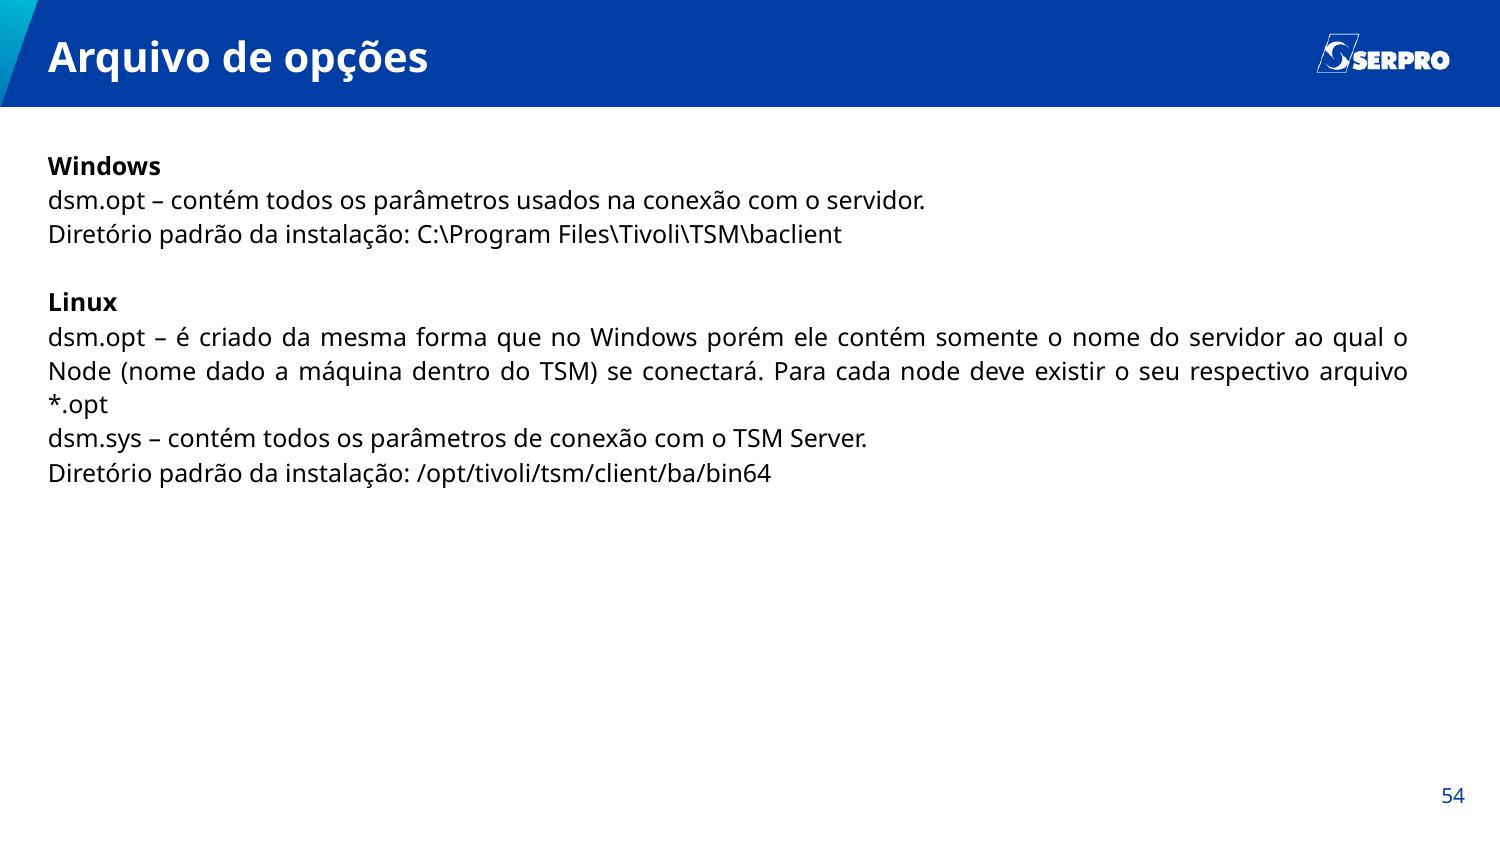

# Arquivo de opções
Windows
dsm.opt – contém todos os parâmetros usados na conexão com o servidor.
Diretório padrão da instalação: C:\Program Files\Tivoli\TSM\baclient
Linux
dsm.opt – é criado da mesma forma que no Windows porém ele contém somente o nome do servidor ao qual o Node (nome dado a máquina dentro do TSM) se conectará. Para cada node deve existir o seu respectivo arquivo *.opt
dsm.sys – contém todos os parâmetros de conexão com o TSM Server.
Diretório padrão da instalação: /opt/tivoli/tsm/client/ba/bin64